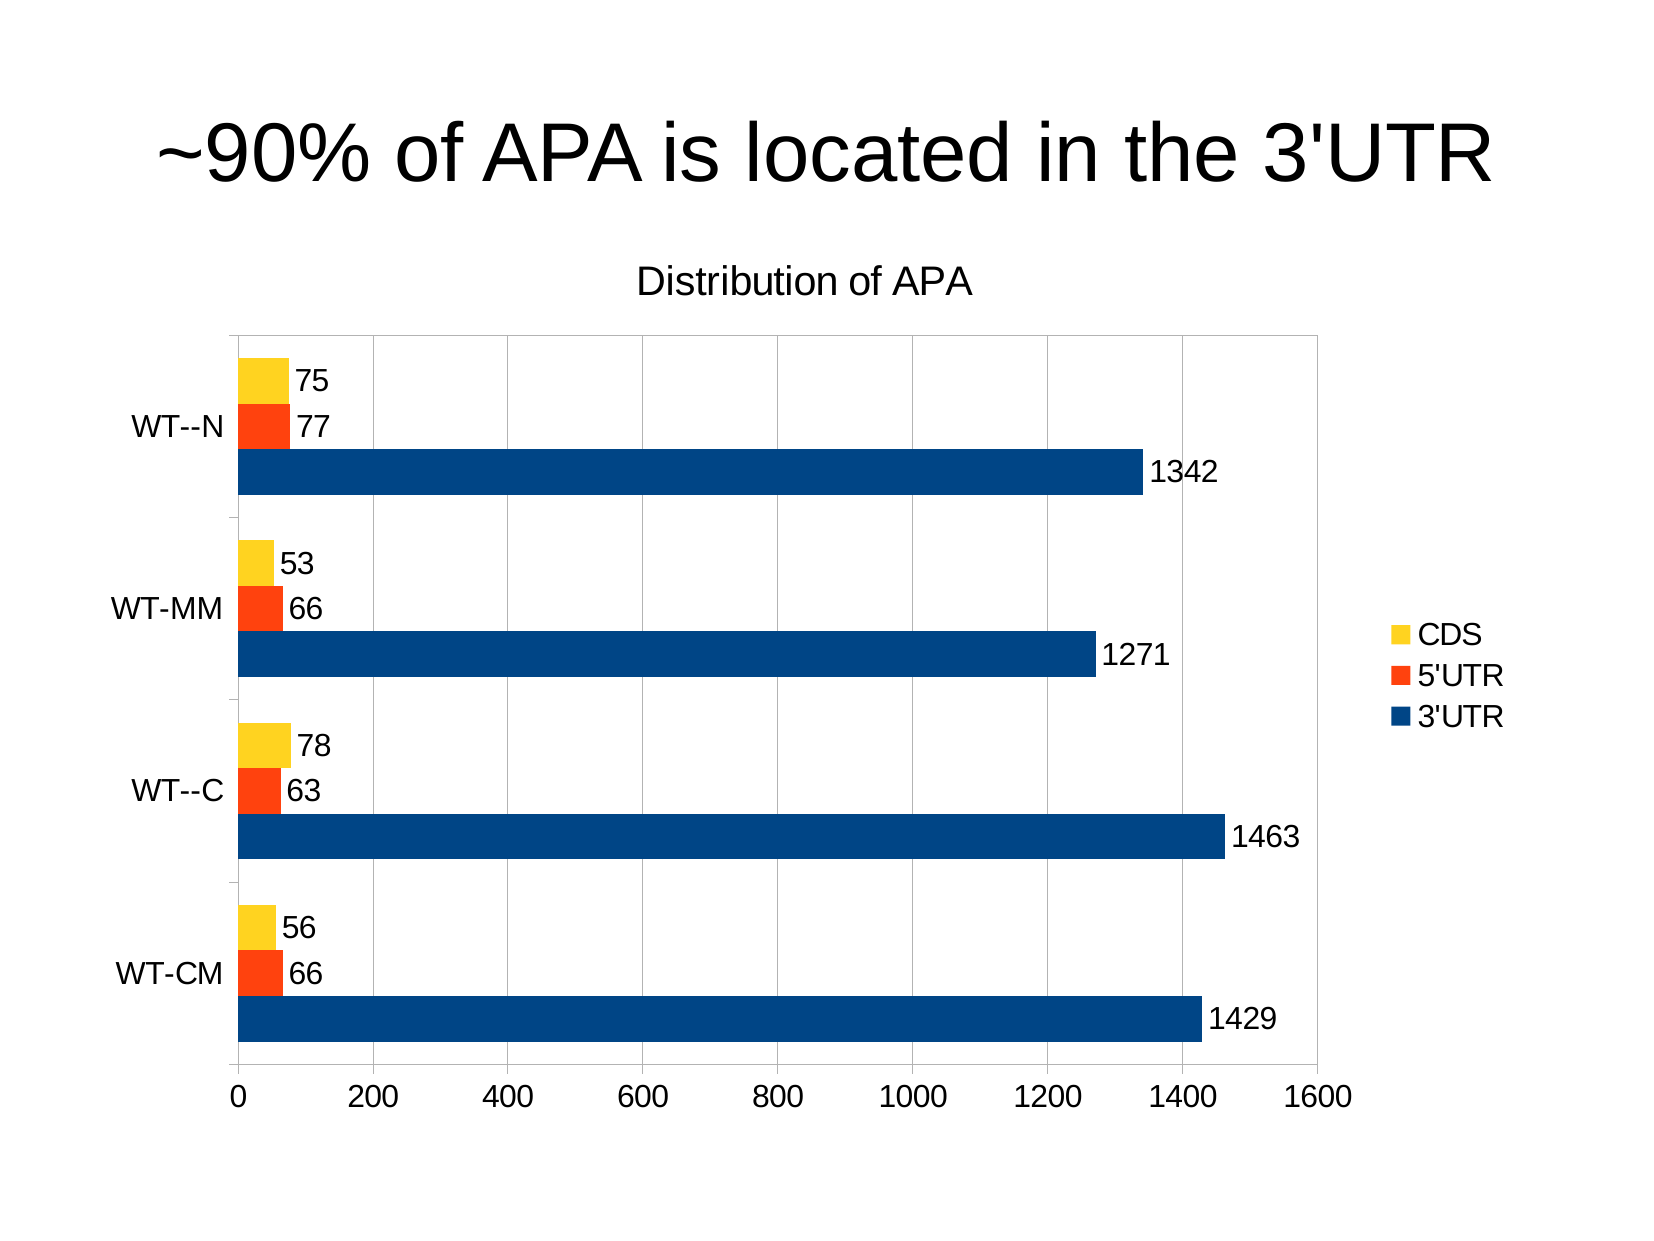

# ~90% of APA is located in the 3'UTR
### Chart: Distribution of APA
| Category | 3'UTR | 5'UTR | CDS |
|---|---|---|---|
| WT-CM | 1429.0 | 66.0 | 56.0 |
| WT--C | 1463.0 | 63.0 | 78.0 |
| WT-MM | 1271.0 | 66.0 | 53.0 |
| WT--N | 1342.0 | 77.0 | 75.0 |